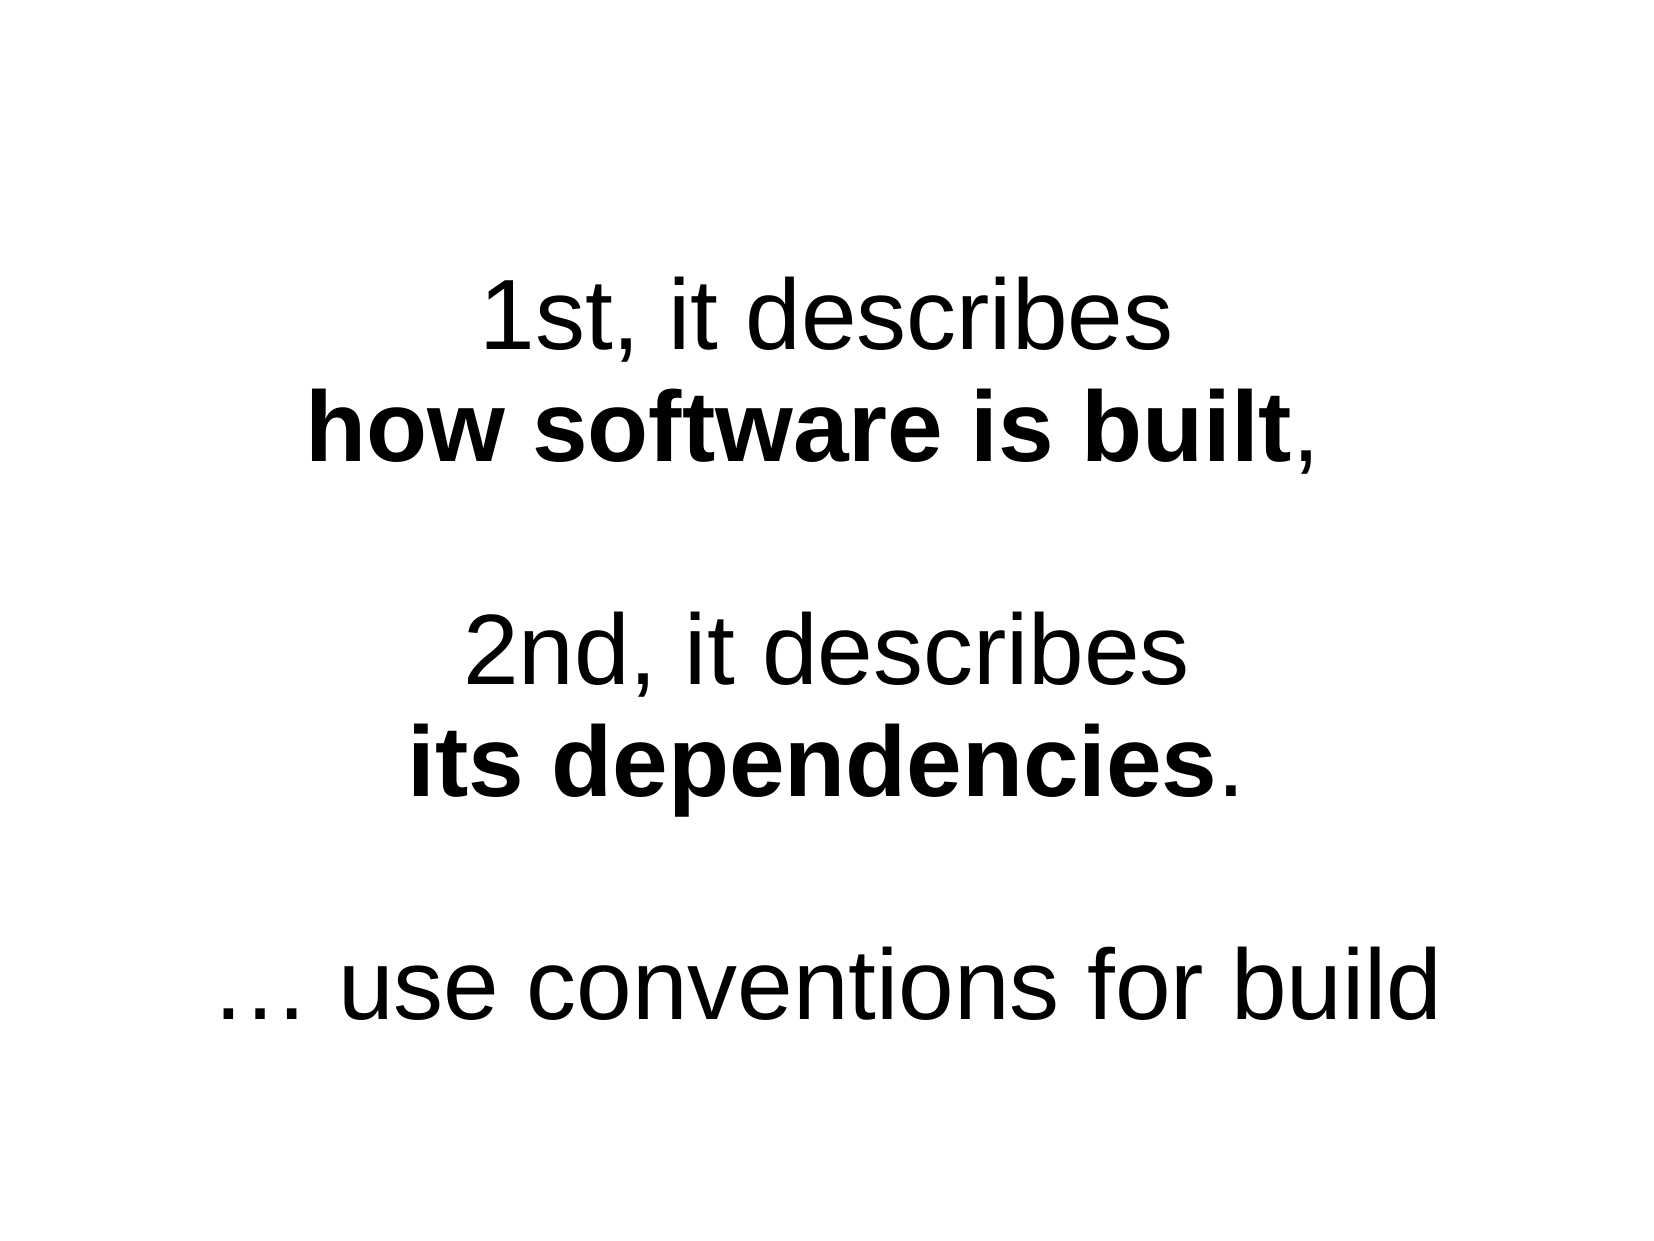

# 1st, it describes how software is built, 2nd, it describes its dependencies. … use conventions for build